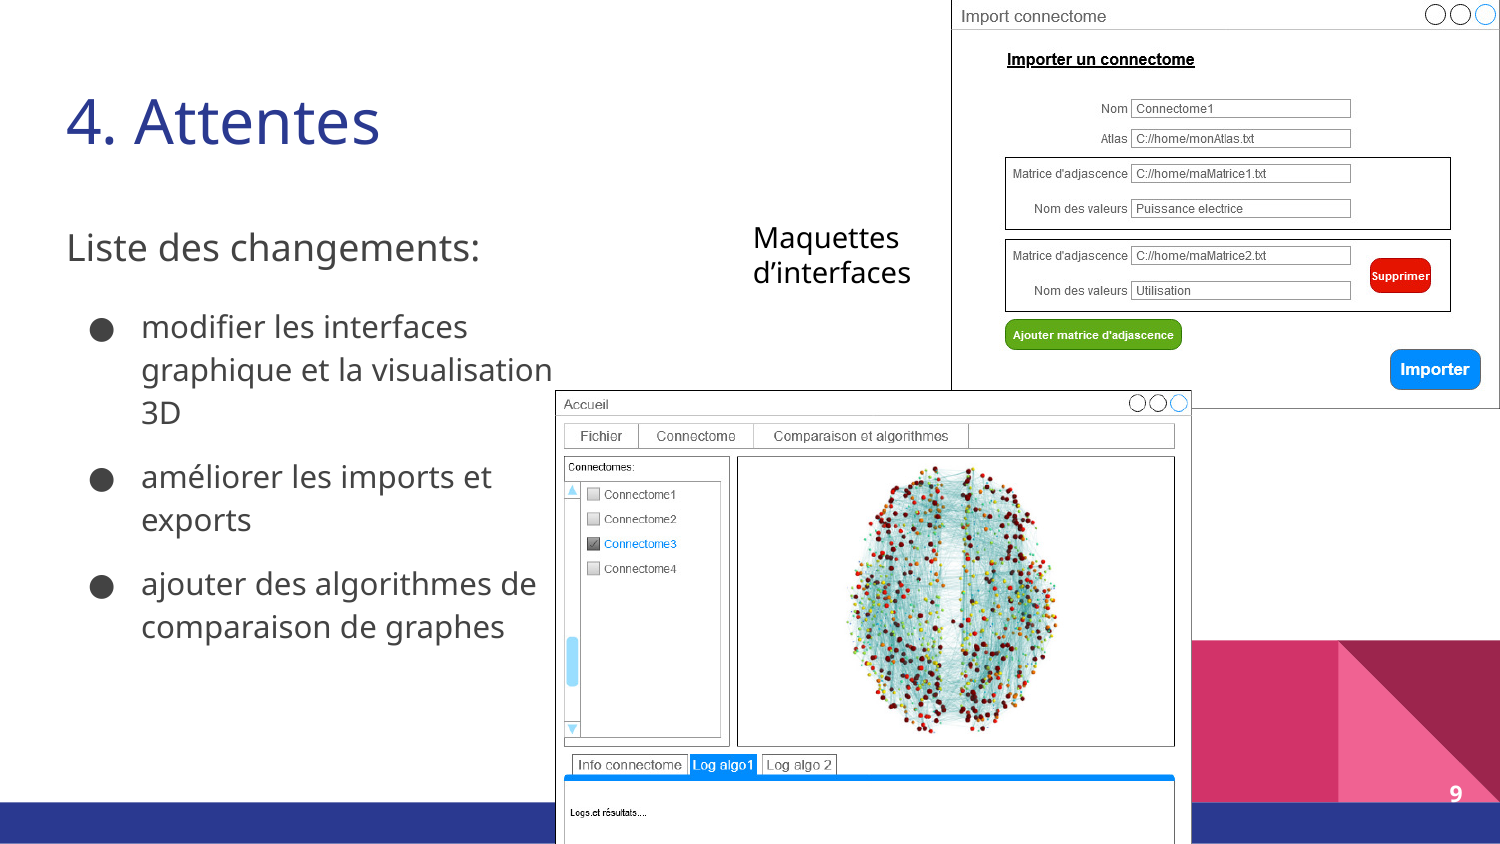

# 4. Attentes
Liste des changements:
modifier les interfaces graphique et la visualisation 3D
améliorer les imports et exports
ajouter des algorithmes de comparaison de graphes
Maquettes d’interfaces